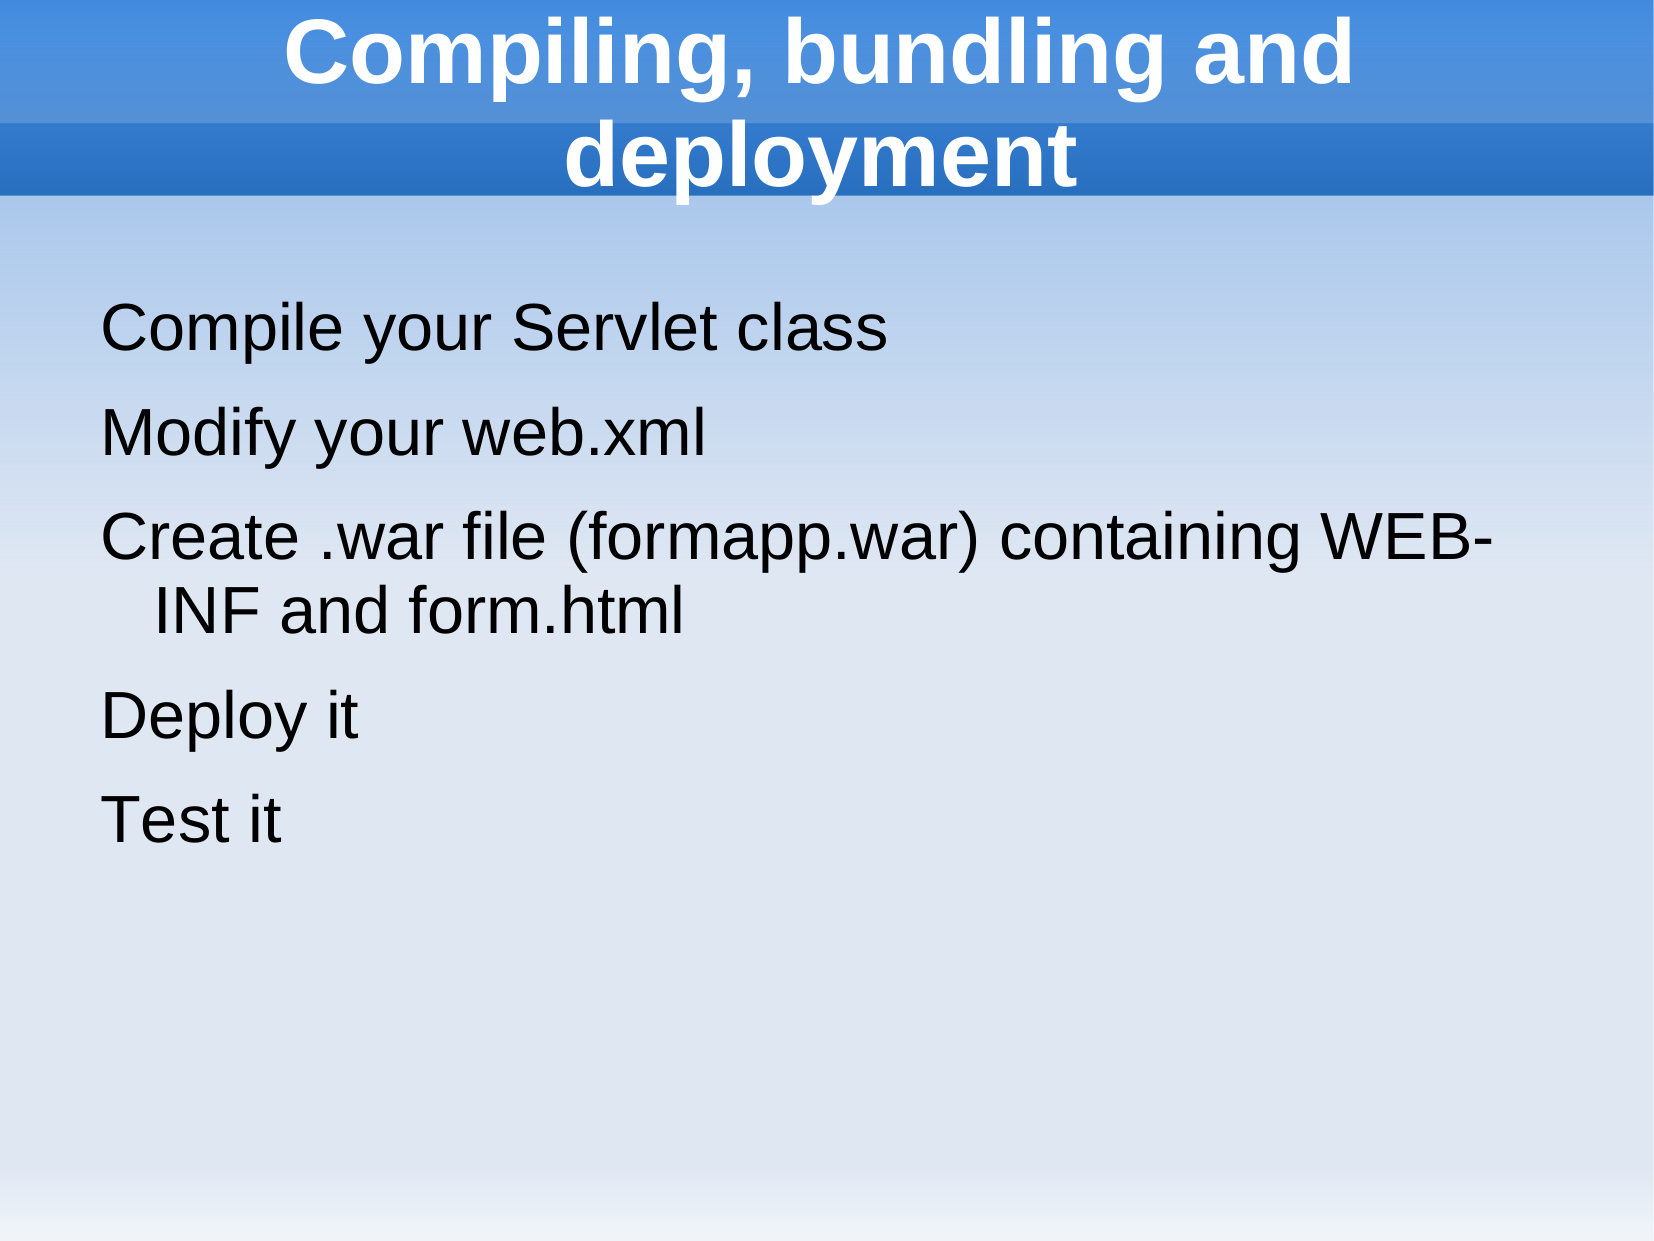

# Compiling, bundling and deployment
Compile your Servlet class
Modify your web.xml
Create .war file (formapp.war) containing WEB-INF and form.html
Deploy it
Test it